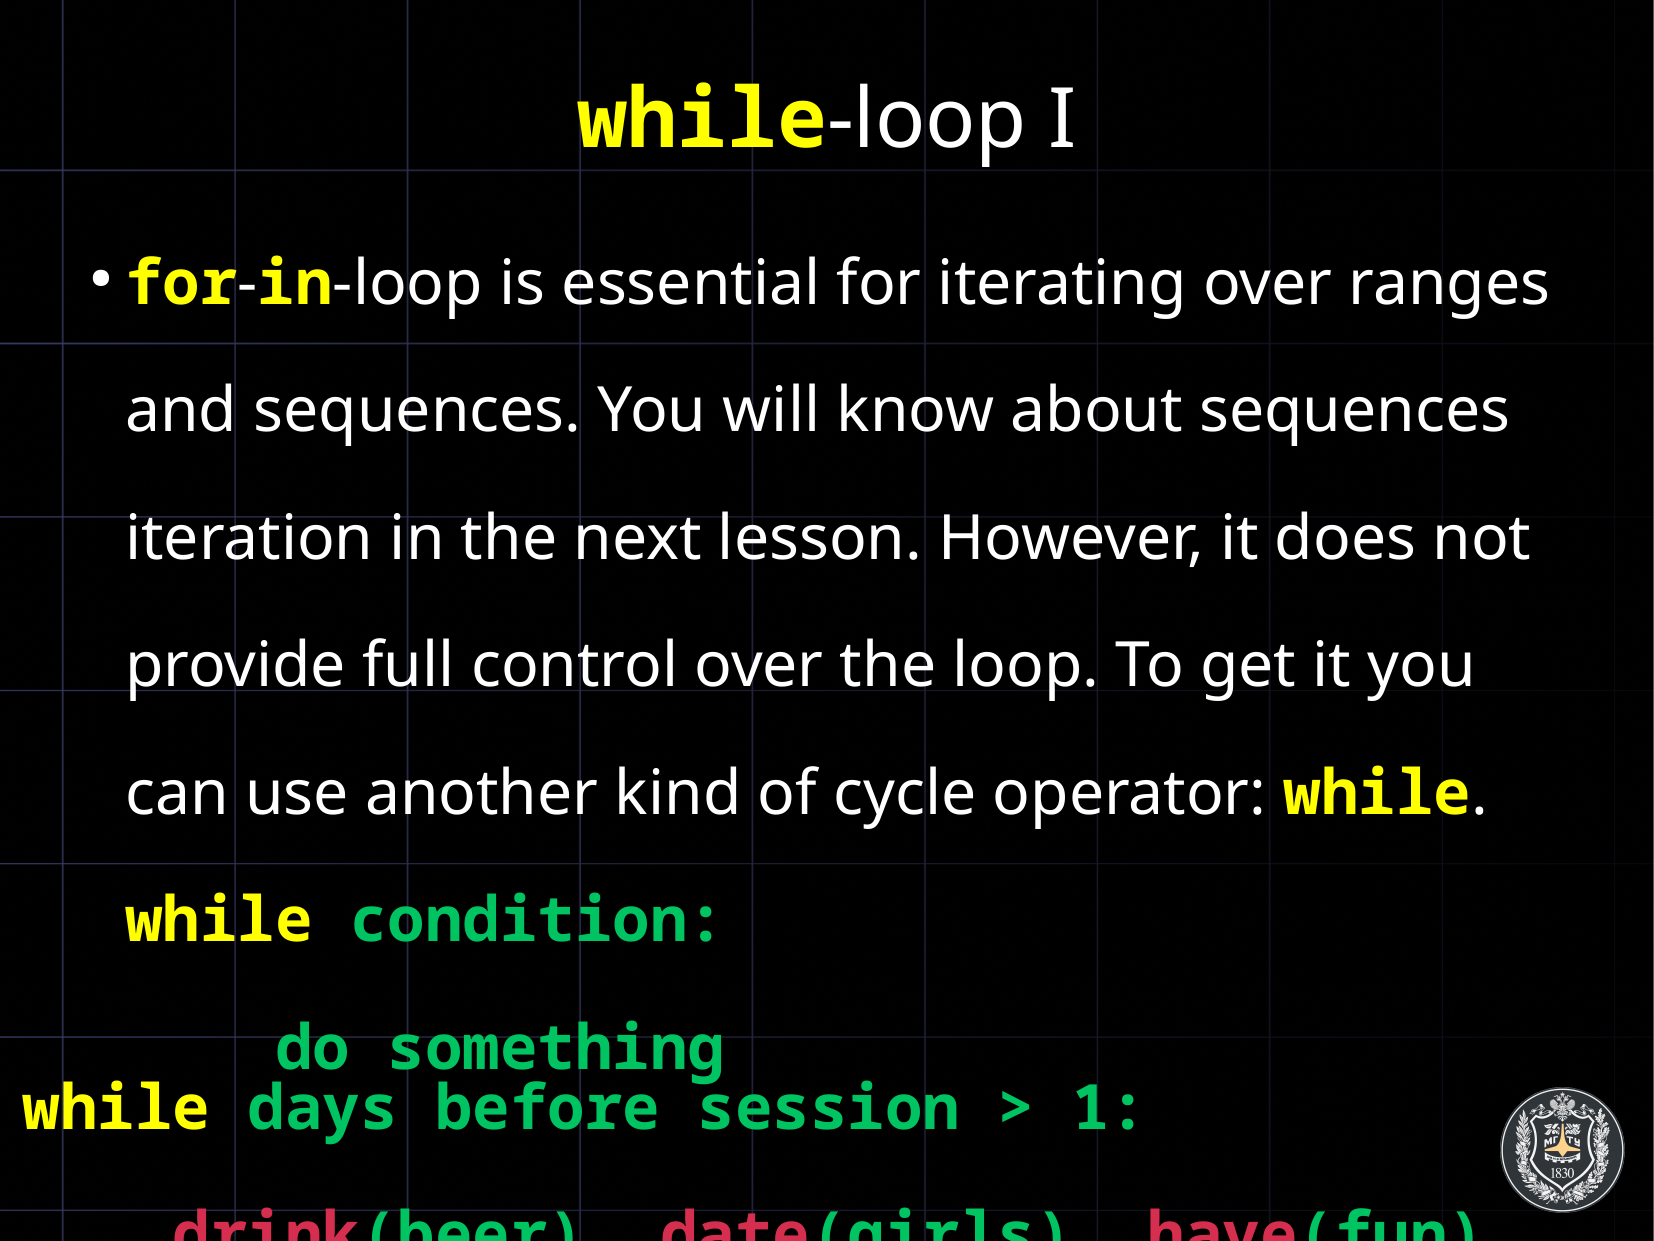

# while-loop I
for-in-loop is essential for iterating over ranges and sequences. You will know about sequences iteration in the next lesson. However, it does not provide full control over the loop. To get it you can use another kind of cycle operator: while.
while condition:
 do something
while days before session > 1:
 drink(beer), date(girls), have(fun)